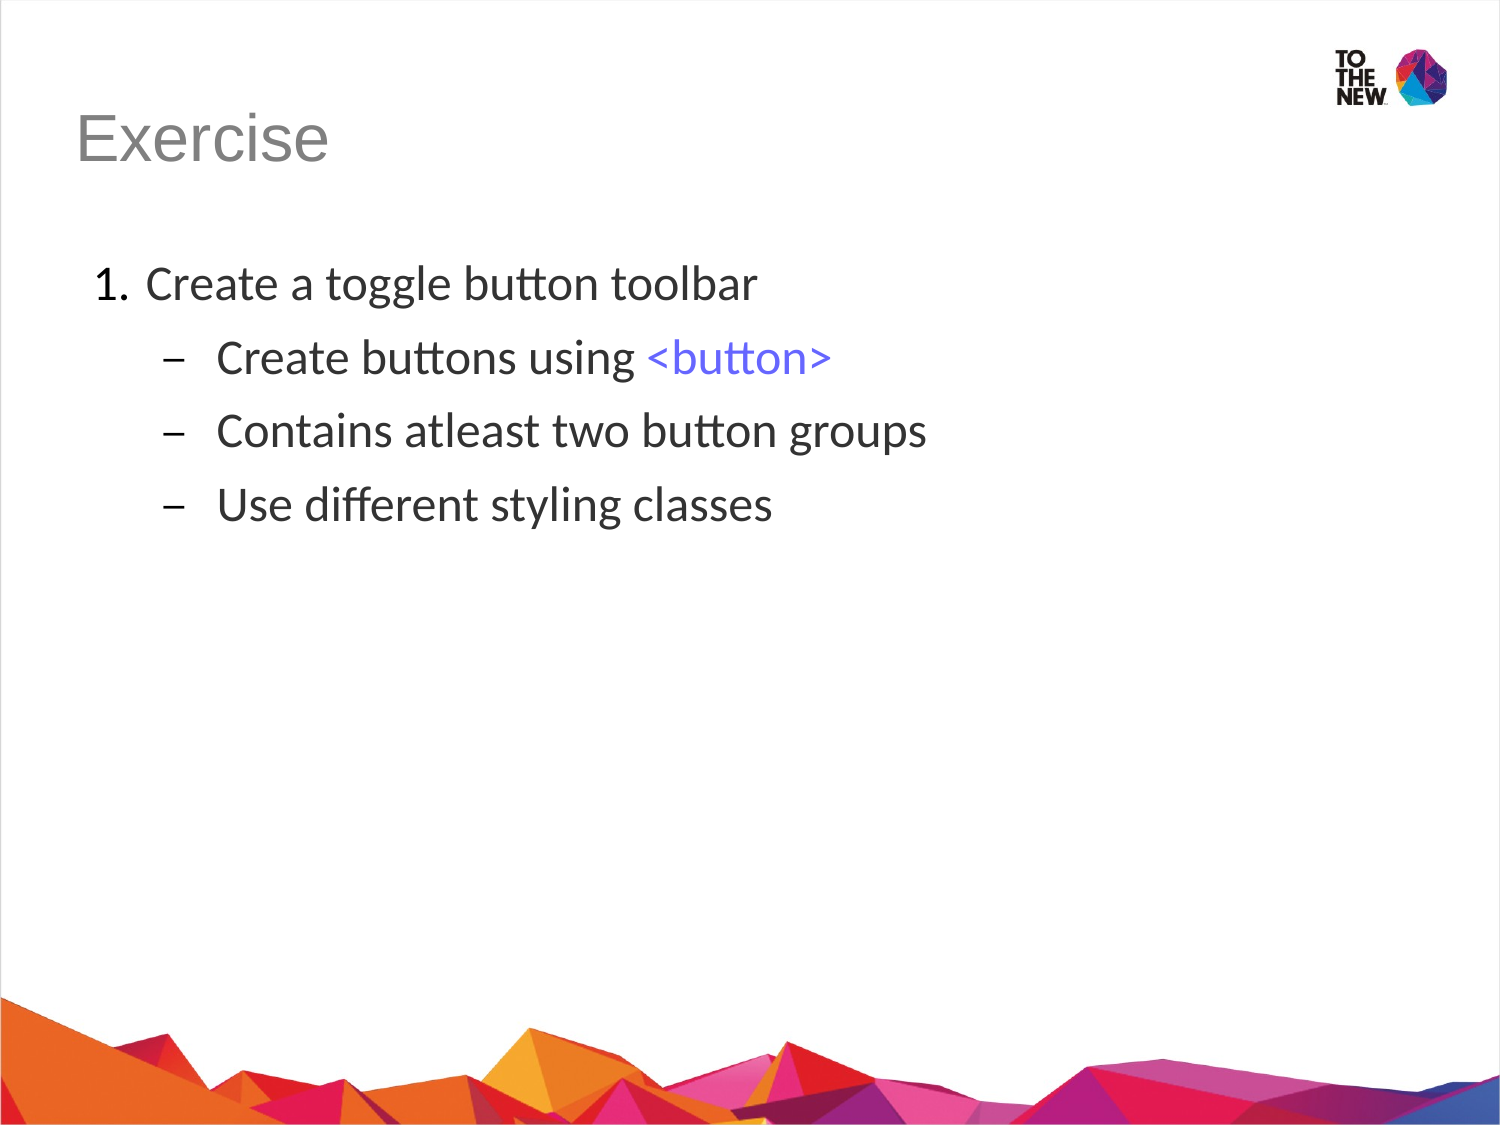

# Exercise
Create a toggle button toolbar
Create buttons using <button>
Contains atleast two button groups
Use different styling classes